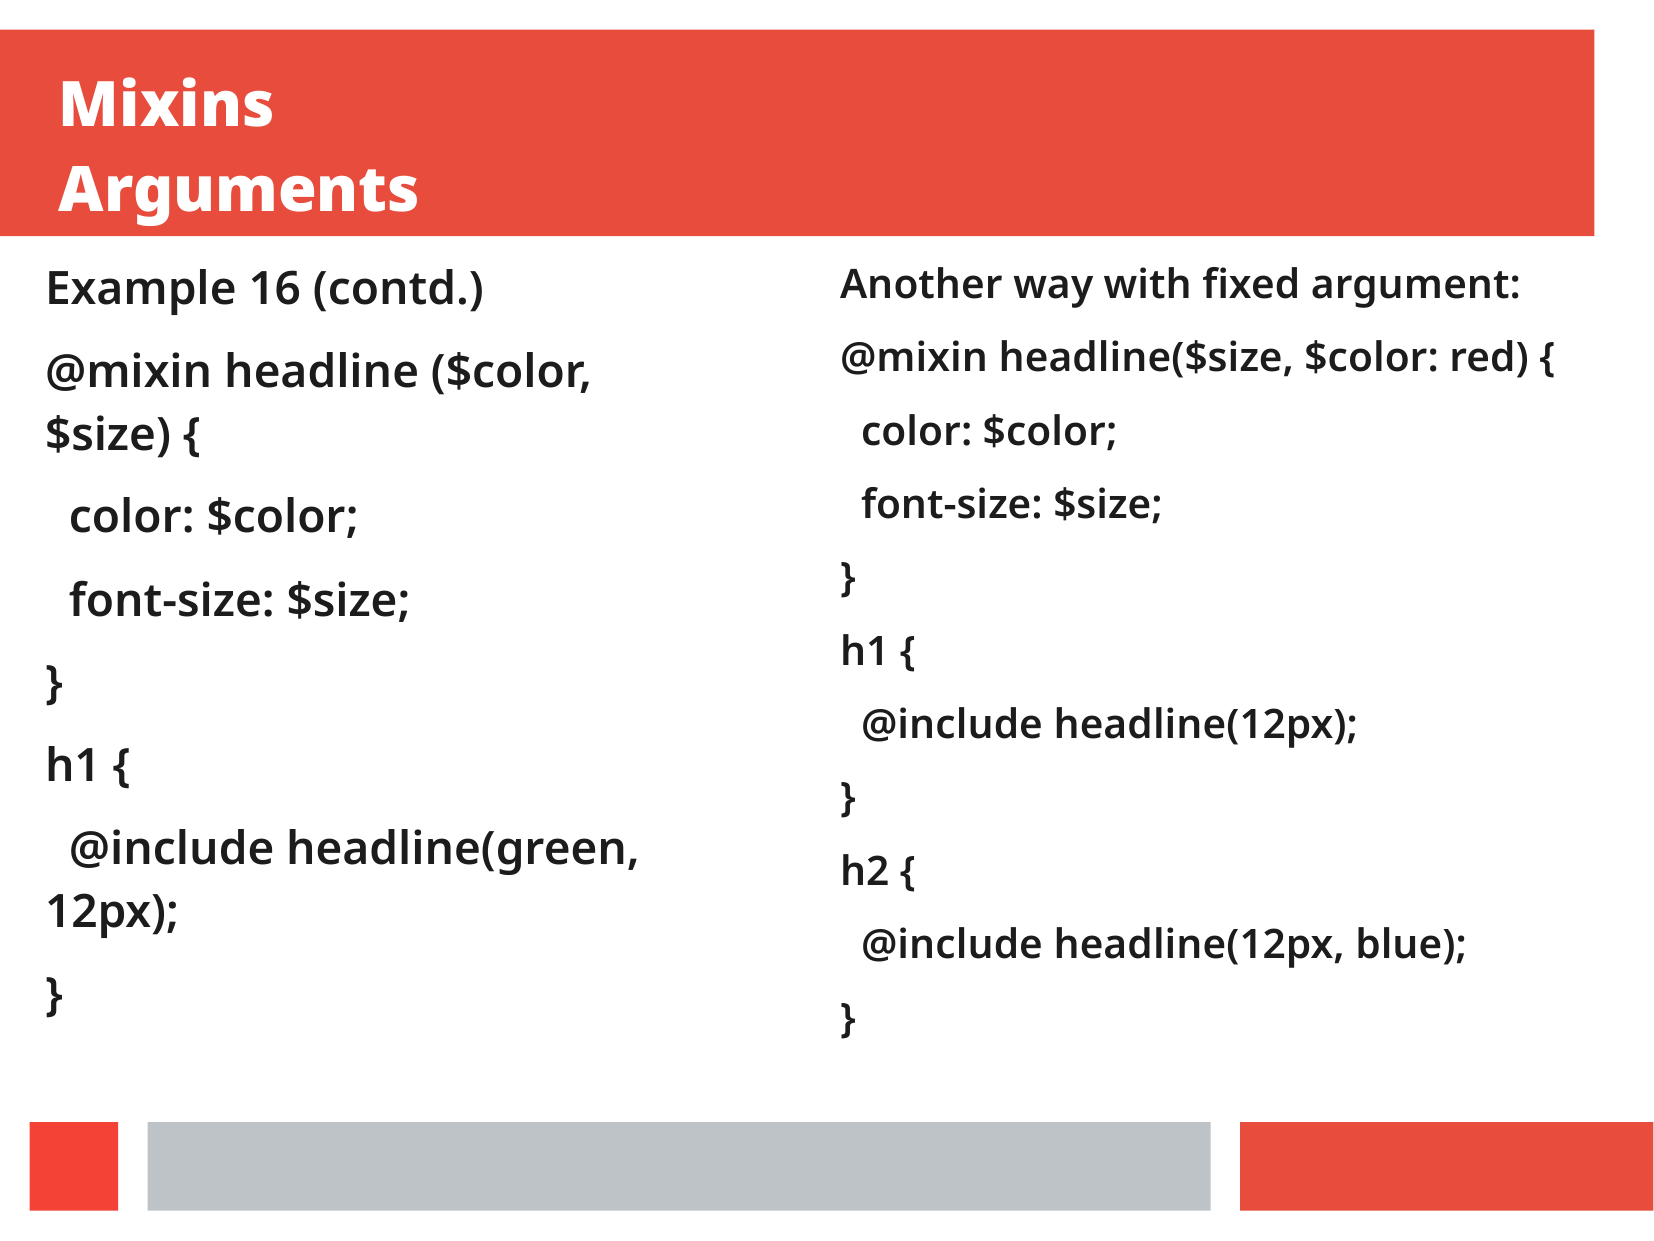

# Mixins Arguments
Example 16 (contd.)
@mixin headline ($color, $size) {
 color: $color;
 font-size: $size;
}
h1 {
 @include headline(green, 12px);
}
Another way with fixed argument:
@mixin headline($size, $color: red) {
 color: $color;
 font-size: $size;
}
h1 {
 @include headline(12px);
}
h2 {
 @include headline(12px, blue);
}